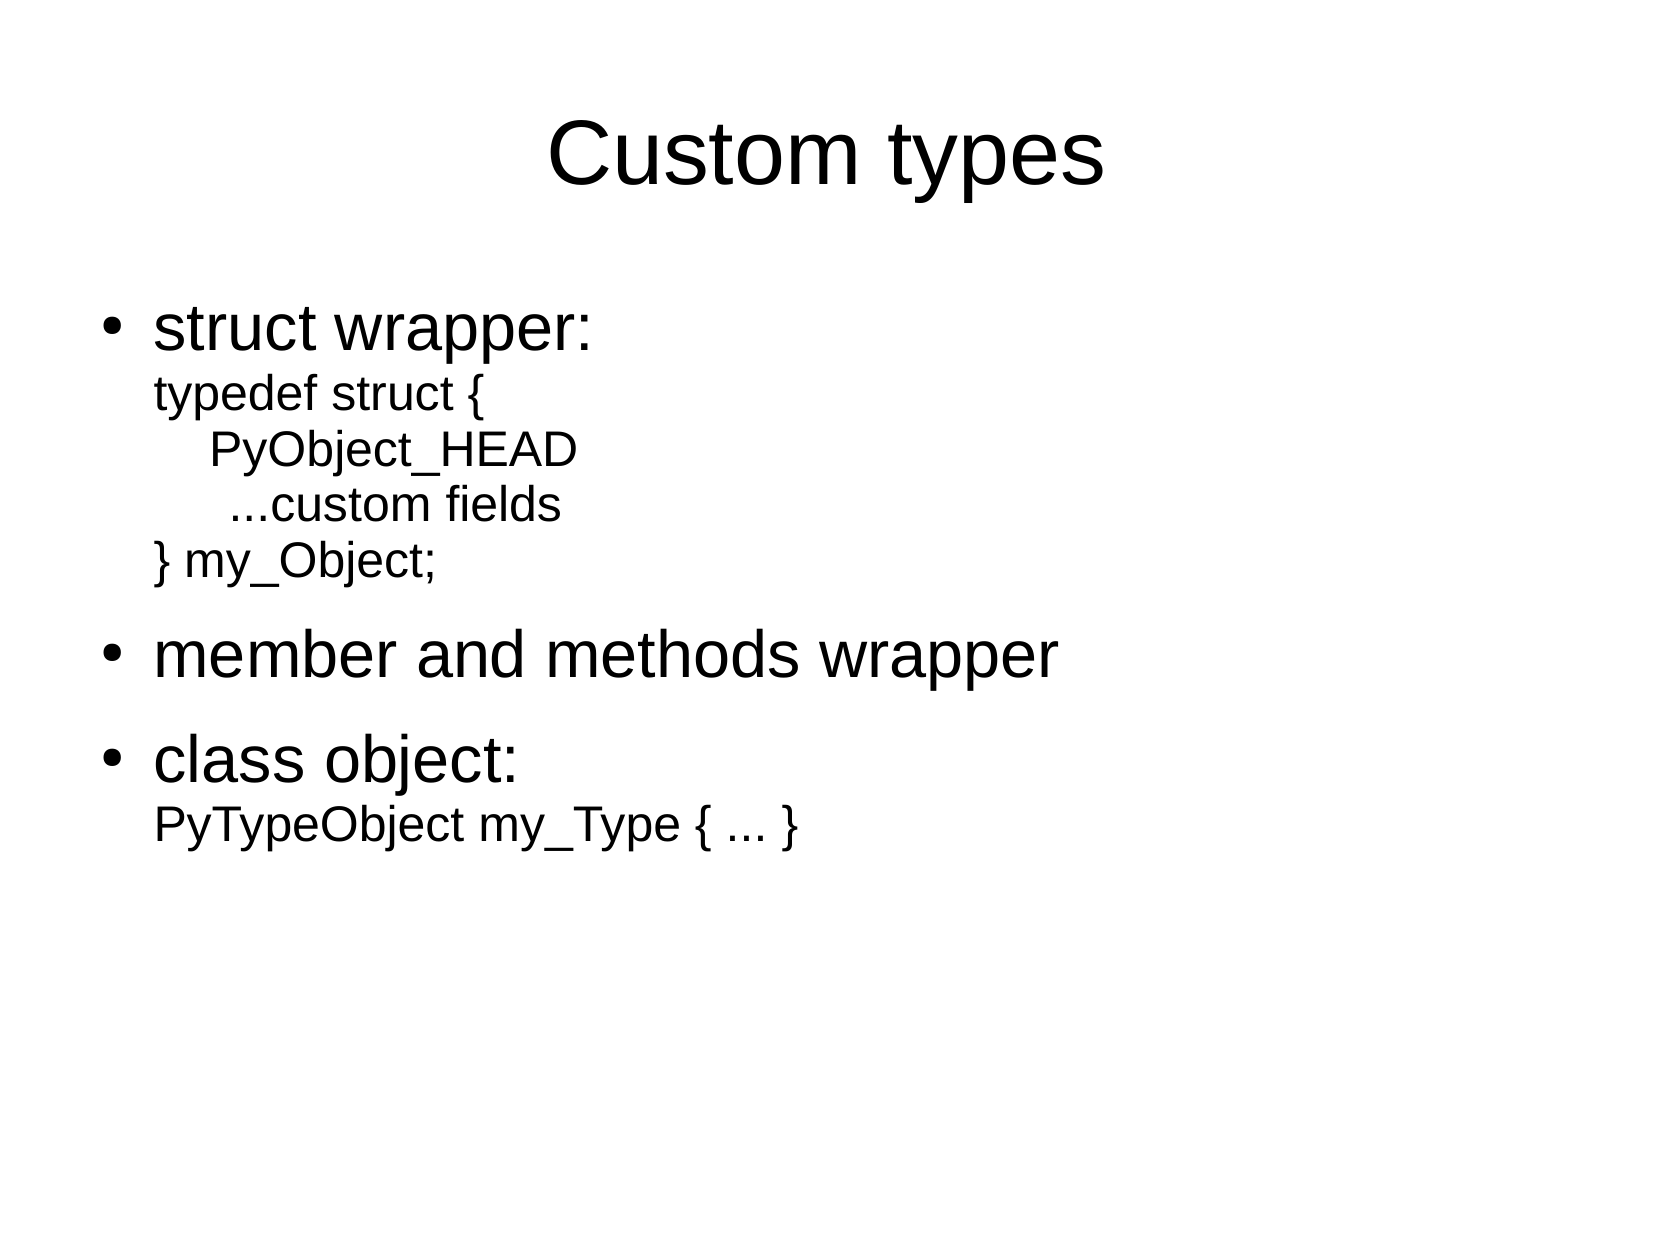

# Custom types
struct wrapper:
typedef struct {
 PyObject_HEAD
	...custom fields
} my_Object;
member and methods wrapper
class object:
PyTypeObject my_Type { ... }